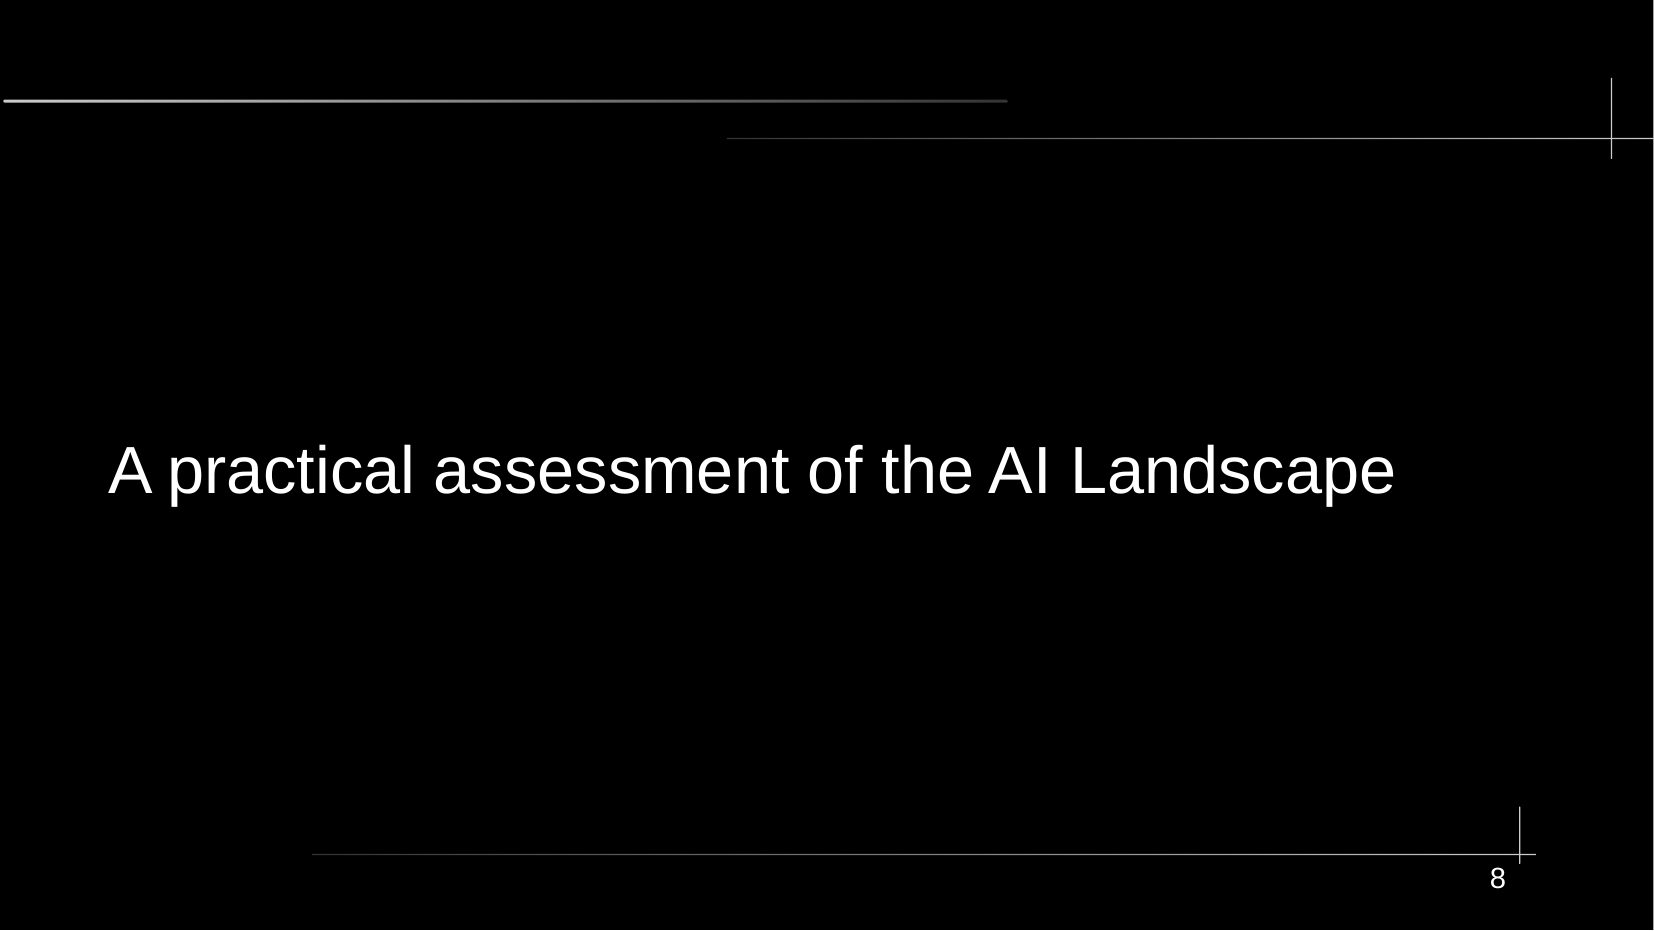

#
A practical assessment of the AI Landscape
8